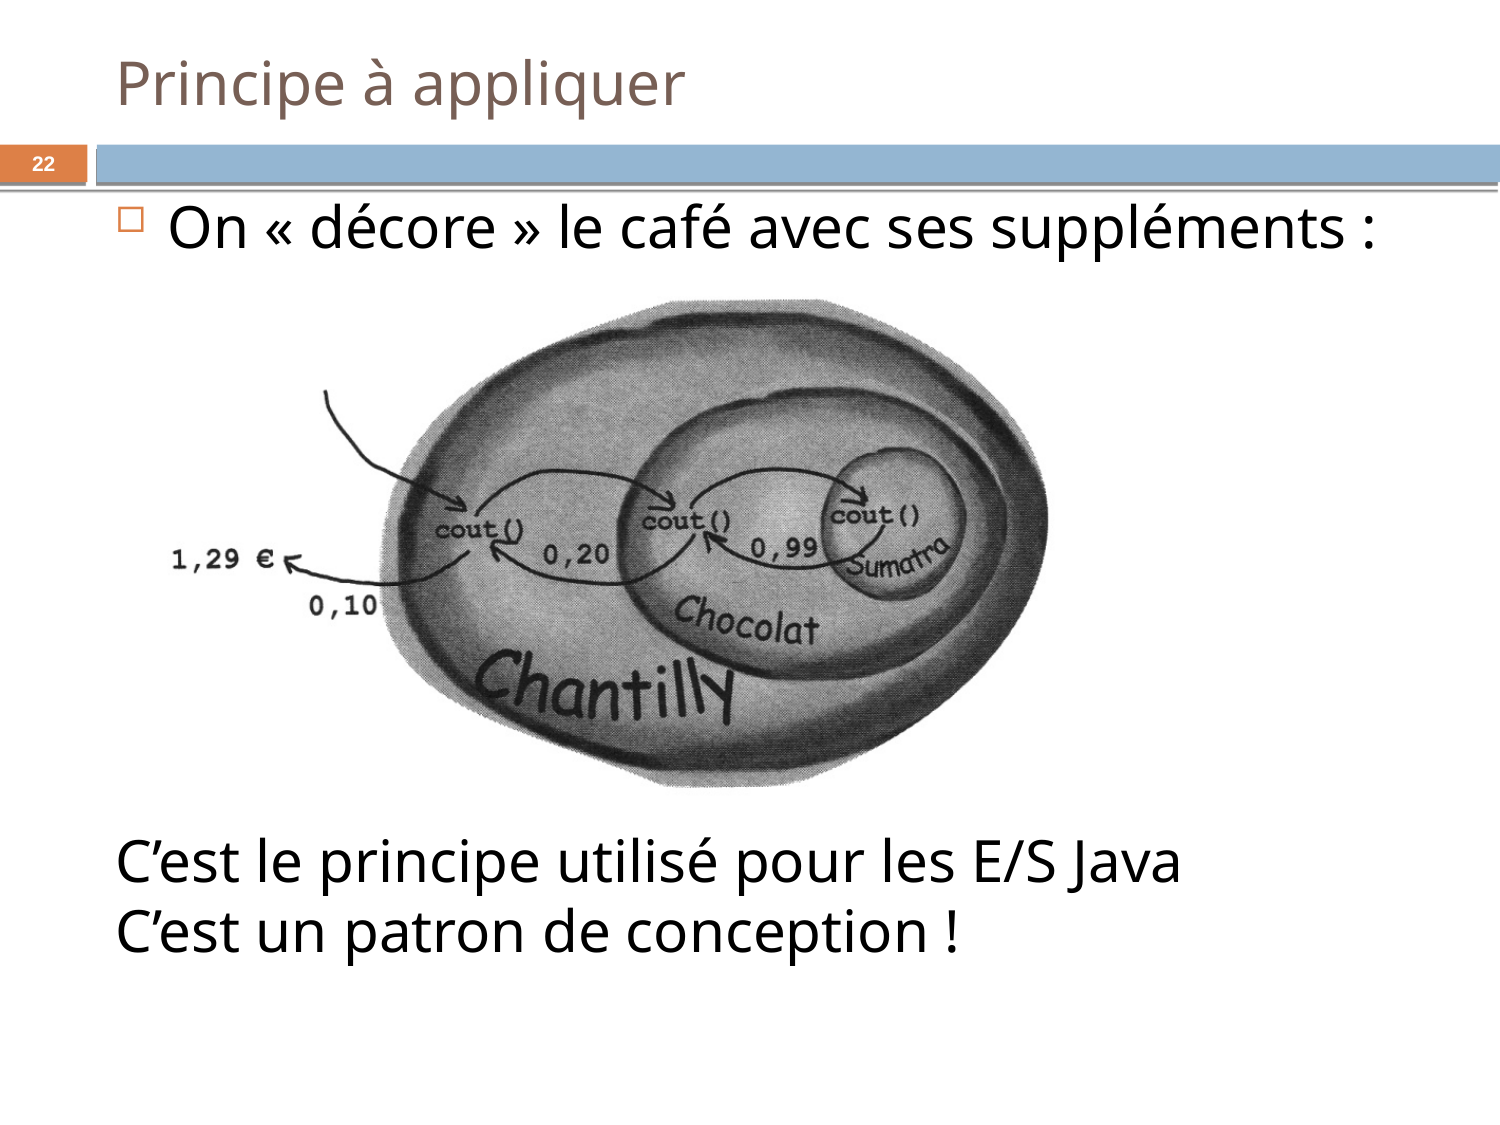

# Principe à appliquer
On « décore » le café avec ses suppléments :
C’est le principe utilisé pour les E/S Java
C’est un patron de conception !